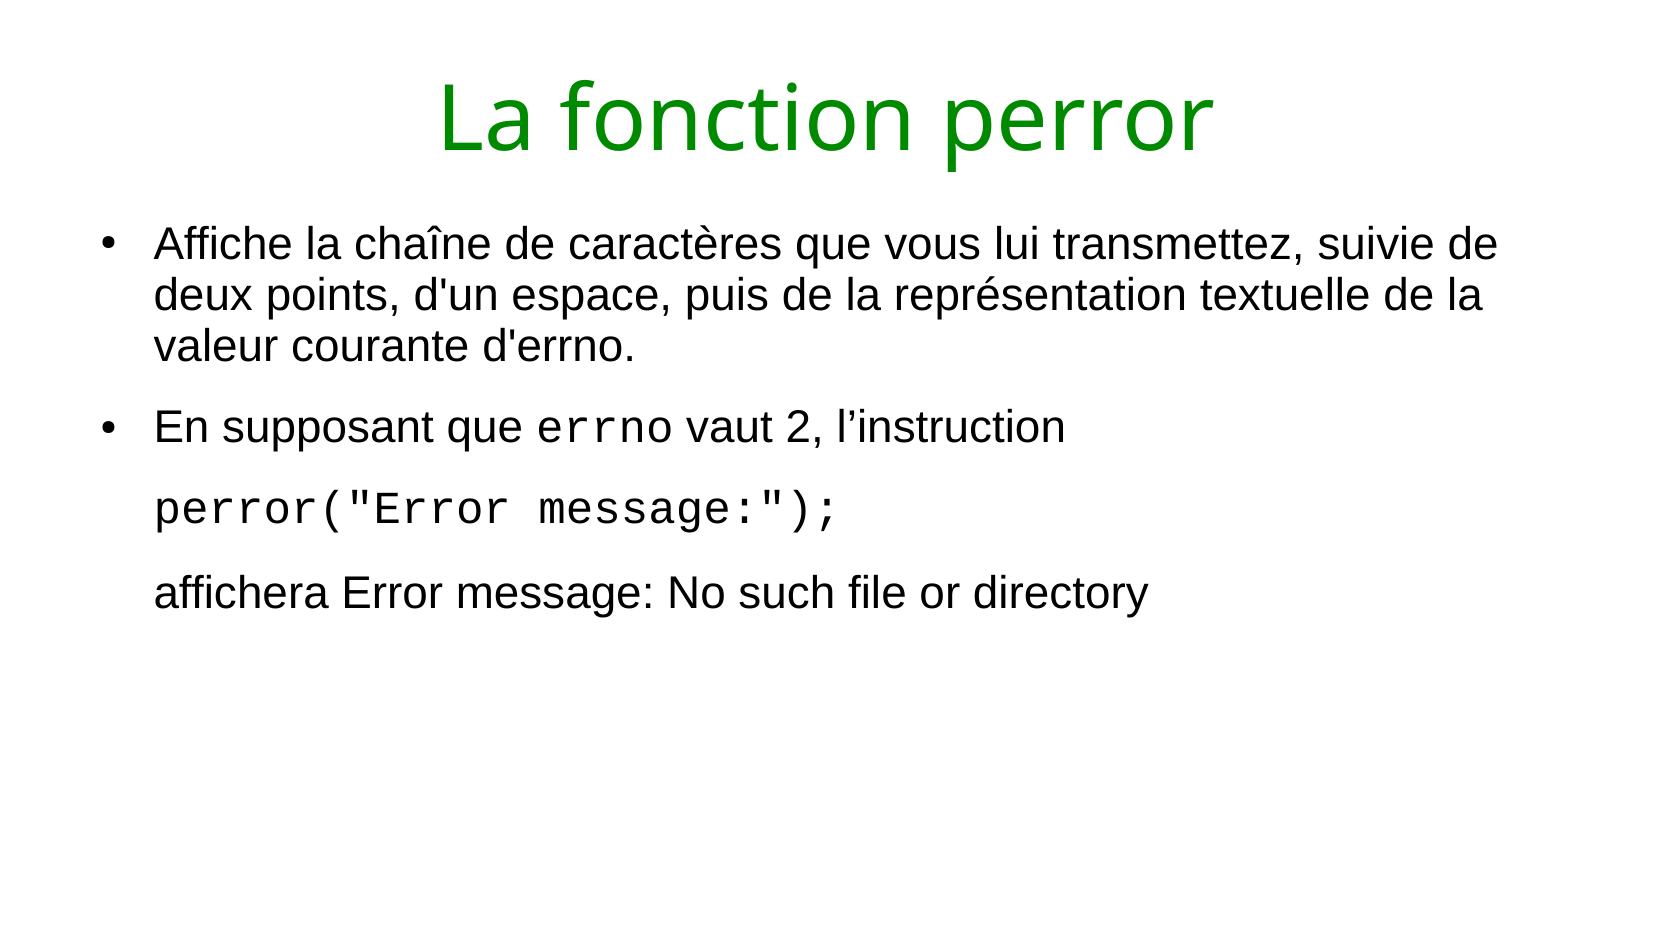

# La fonction perror
Affiche la chaîne de caractères que vous lui transmettez, suivie de deux points, d'un espace, puis de la représentation textuelle de la valeur courante d'errno.
En supposant que errno vaut 2, l’instruction
perror("Error message:");
affichera Error message: No such file or directory